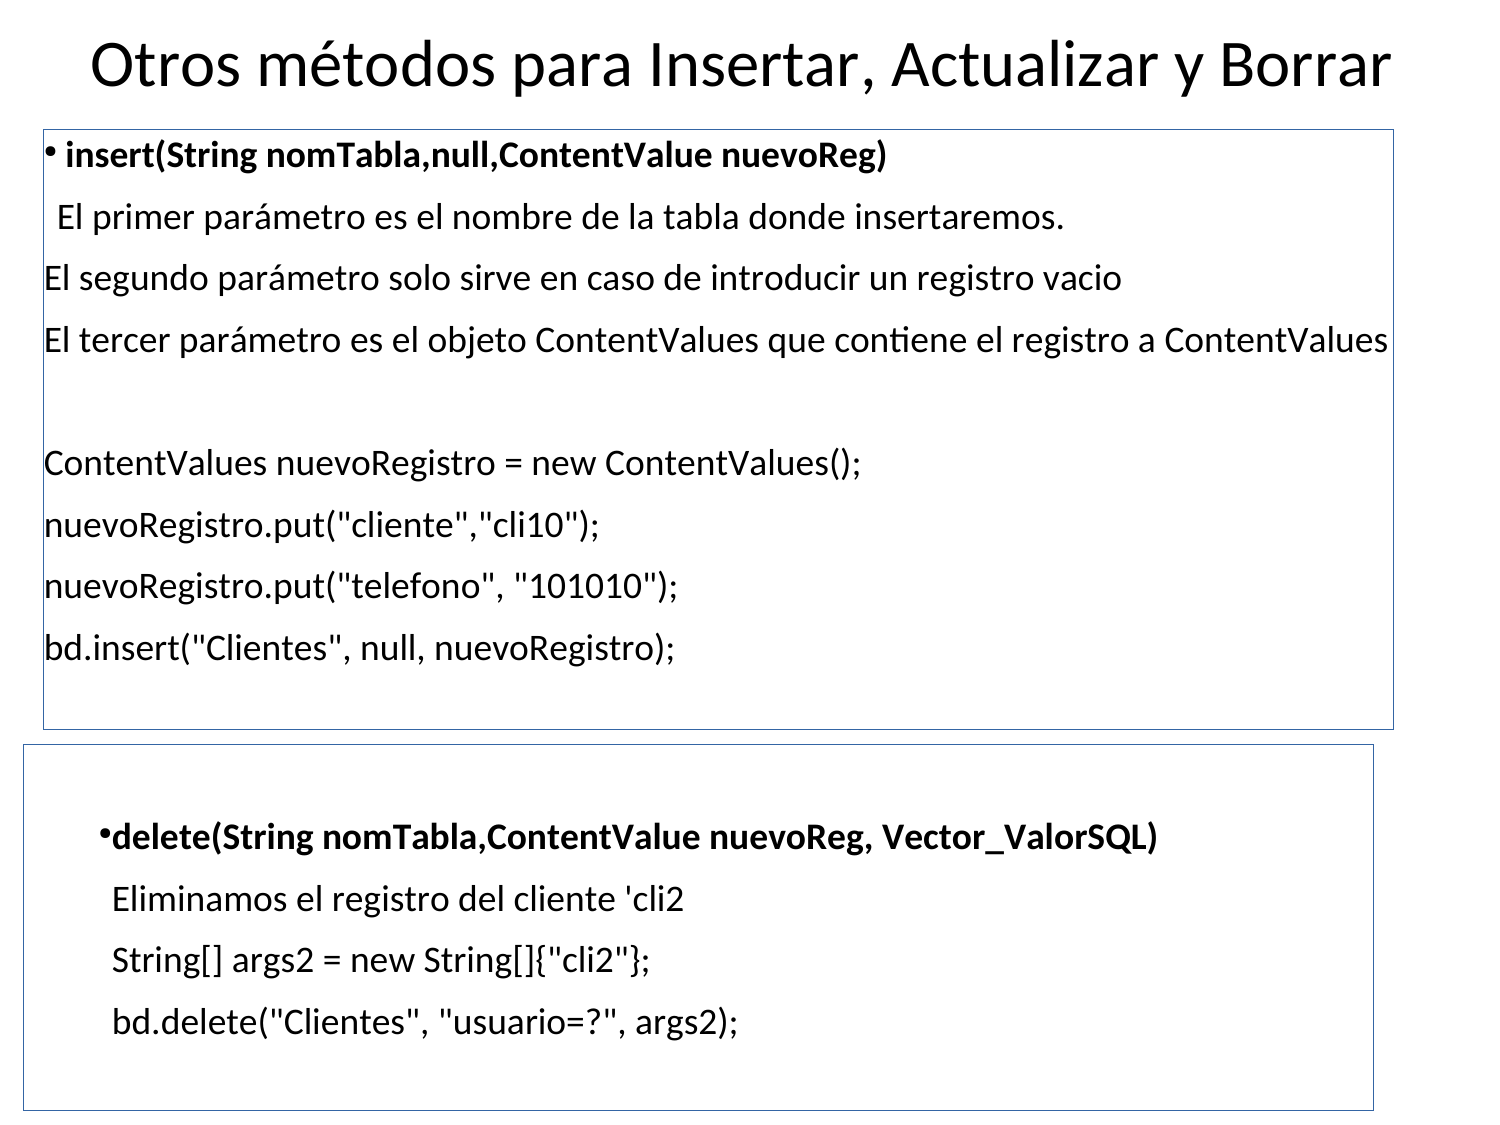

# Otros métodos para Insertar, Actualizar y Borrar
 insert(String nomTabla,null,ContentValue nuevoReg)
El primer parámetro es el nombre de la tabla donde insertaremos.
El segundo parámetro solo sirve en caso de introducir un registro vacio
El tercer parámetro es el objeto ContentValues que contiene el registro a ContentValues
ContentValues nuevoRegistro = new ContentValues();
nuevoRegistro.put("cliente","cli10");
nuevoRegistro.put("telefono", "101010");
bd.insert("Clientes", null, nuevoRegistro);
delete(String nomTabla,ContentValue nuevoReg, Vector_ValorSQL)
Eliminamos el registro del cliente 'cli2
String[] args2 = new String[]{"cli2"};
bd.delete("Clientes", "usuario=?", args2);